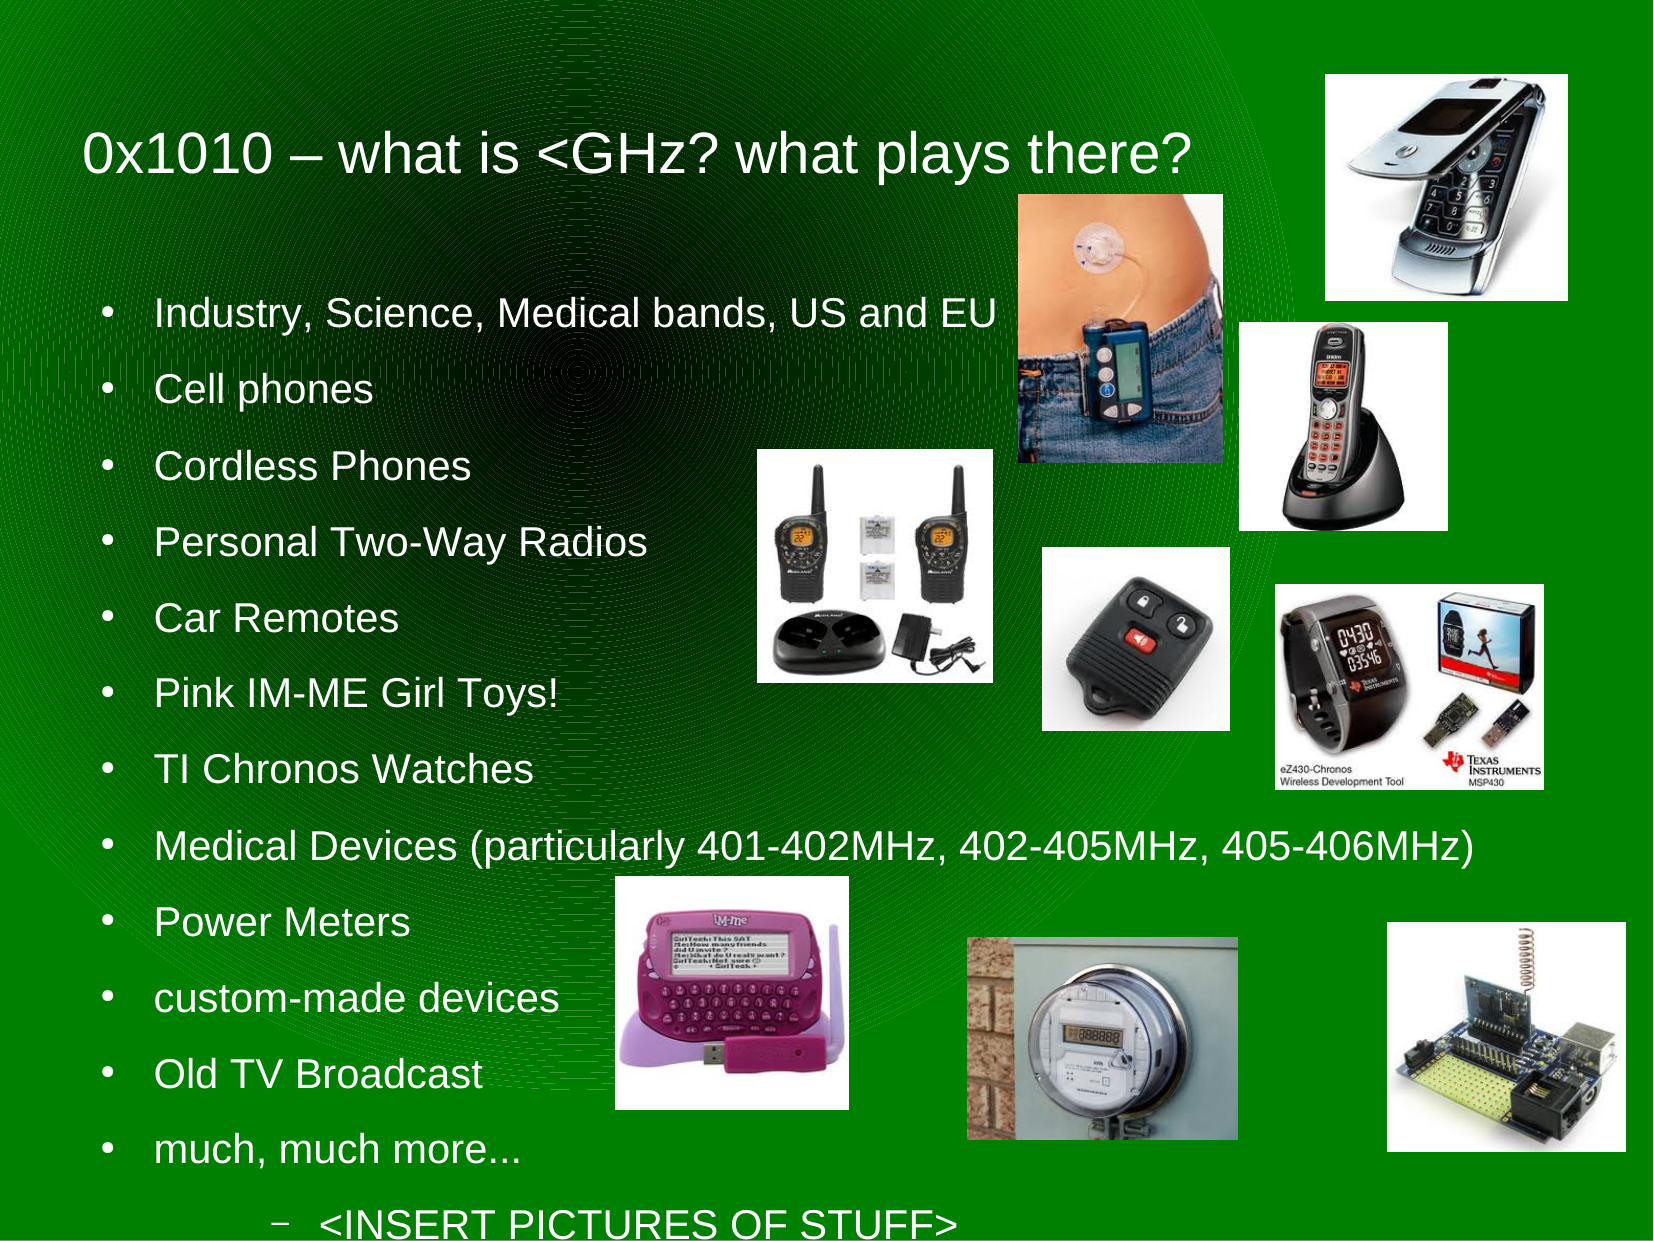

# 0x1010 – what is <GHz? what plays there?
Industry, Science, Medical bands, US and EU
Cell phones
Cordless Phones
Personal Two-Way Radios
Car Remotes
Pink IM-ME Girl Toys!
TI Chronos Watches
Medical Devices (particularly 401-402MHz, 402-405MHz, 405-406MHz)
Power Meters
custom-made devices
Old TV Broadcast
much, much more...
<INSERT PICTURES OF STUFF>